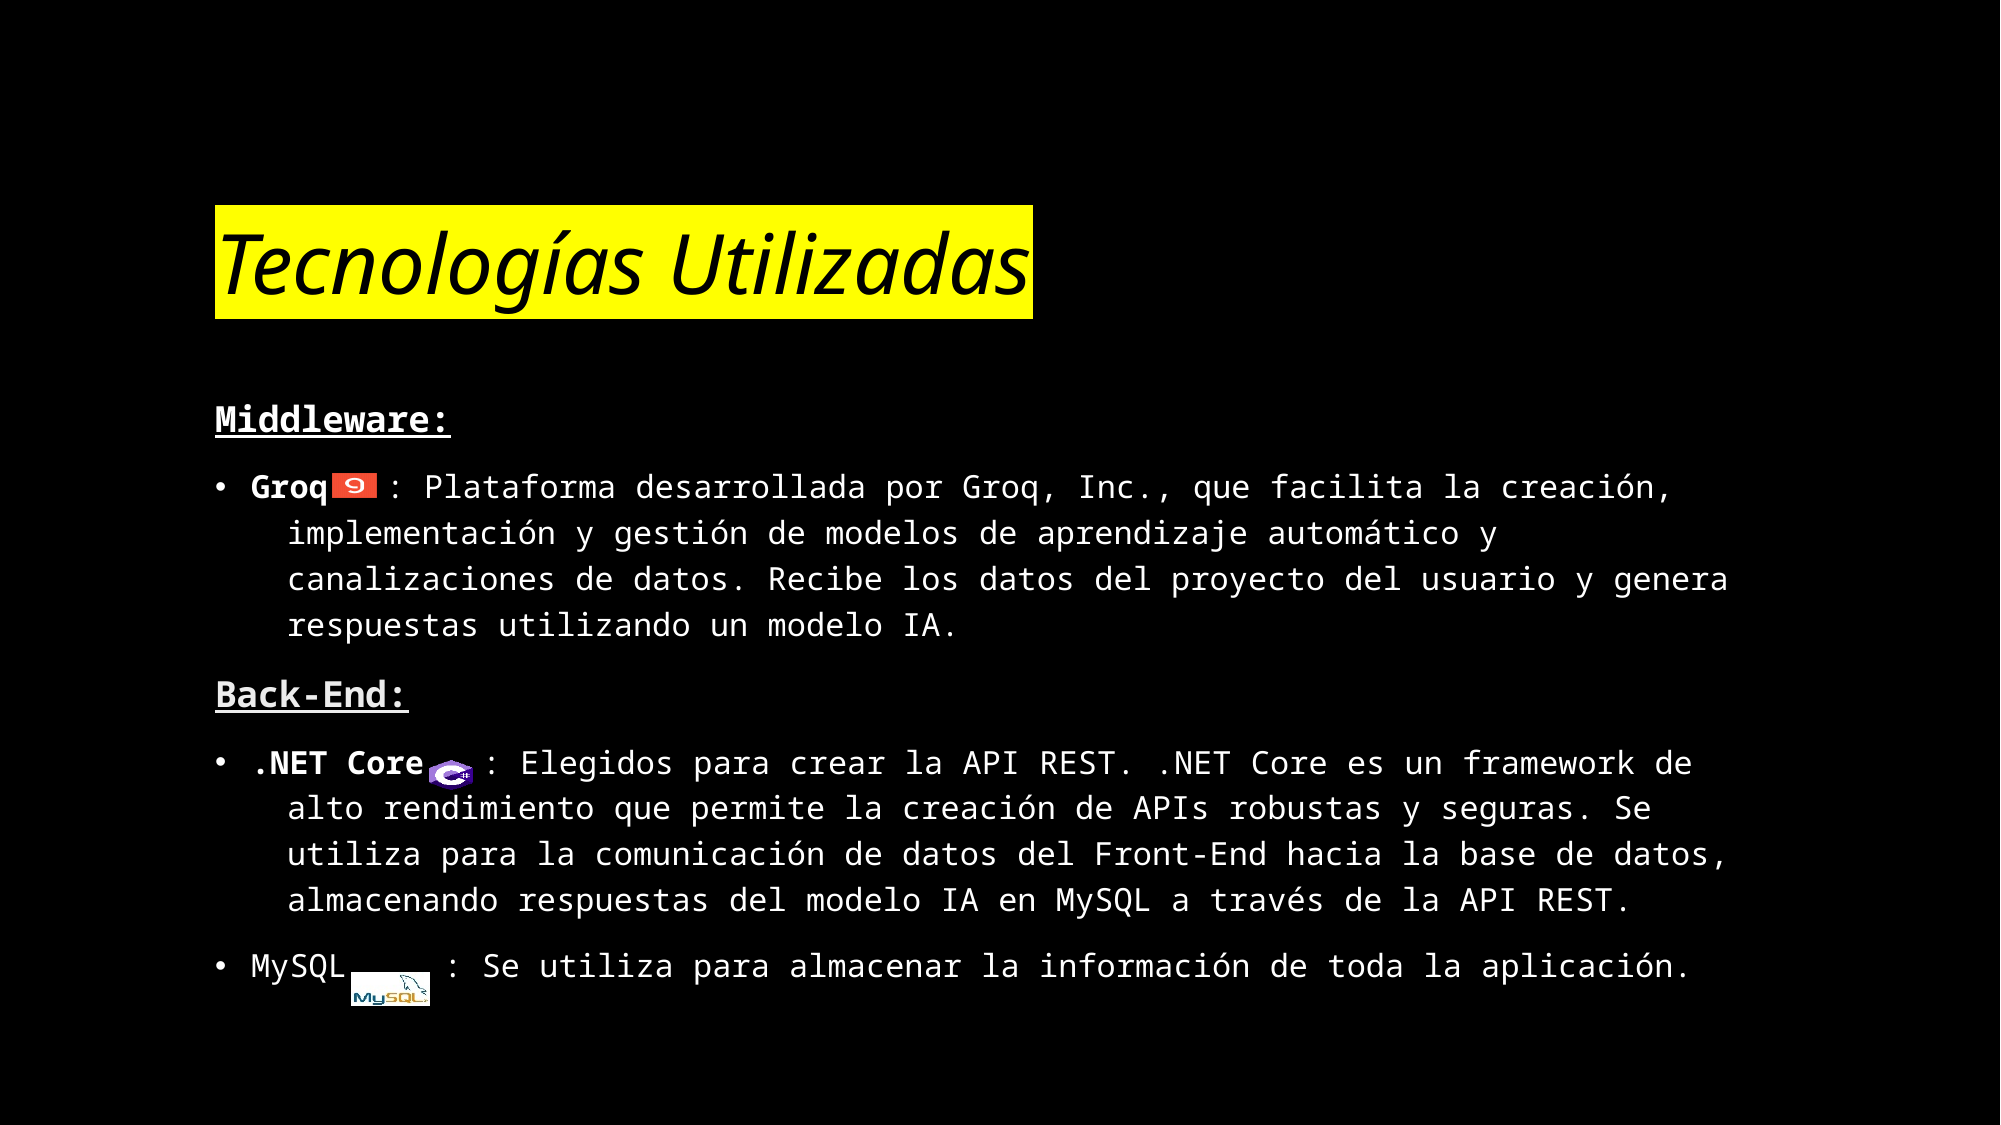

# Tecnologías Utilizadas
Middleware:
Groq : Plataforma desarrollada por Groq, Inc., que facilita la creación, implementación y gestión de modelos de aprendizaje automático y canalizaciones de datos. Recibe los datos del proyecto del usuario y genera respuestas utilizando un modelo IA.
Back-End:
.NET Core : Elegidos para crear la API REST. .NET Core es un framework de alto rendimiento que permite la creación de APIs robustas y seguras. Se utiliza para la comunicación de datos del Front-End hacia la base de datos, almacenando respuestas del modelo IA en MySQL a través de la API REST.
MySQL : Se utiliza para almacenar la información de toda la aplicación.